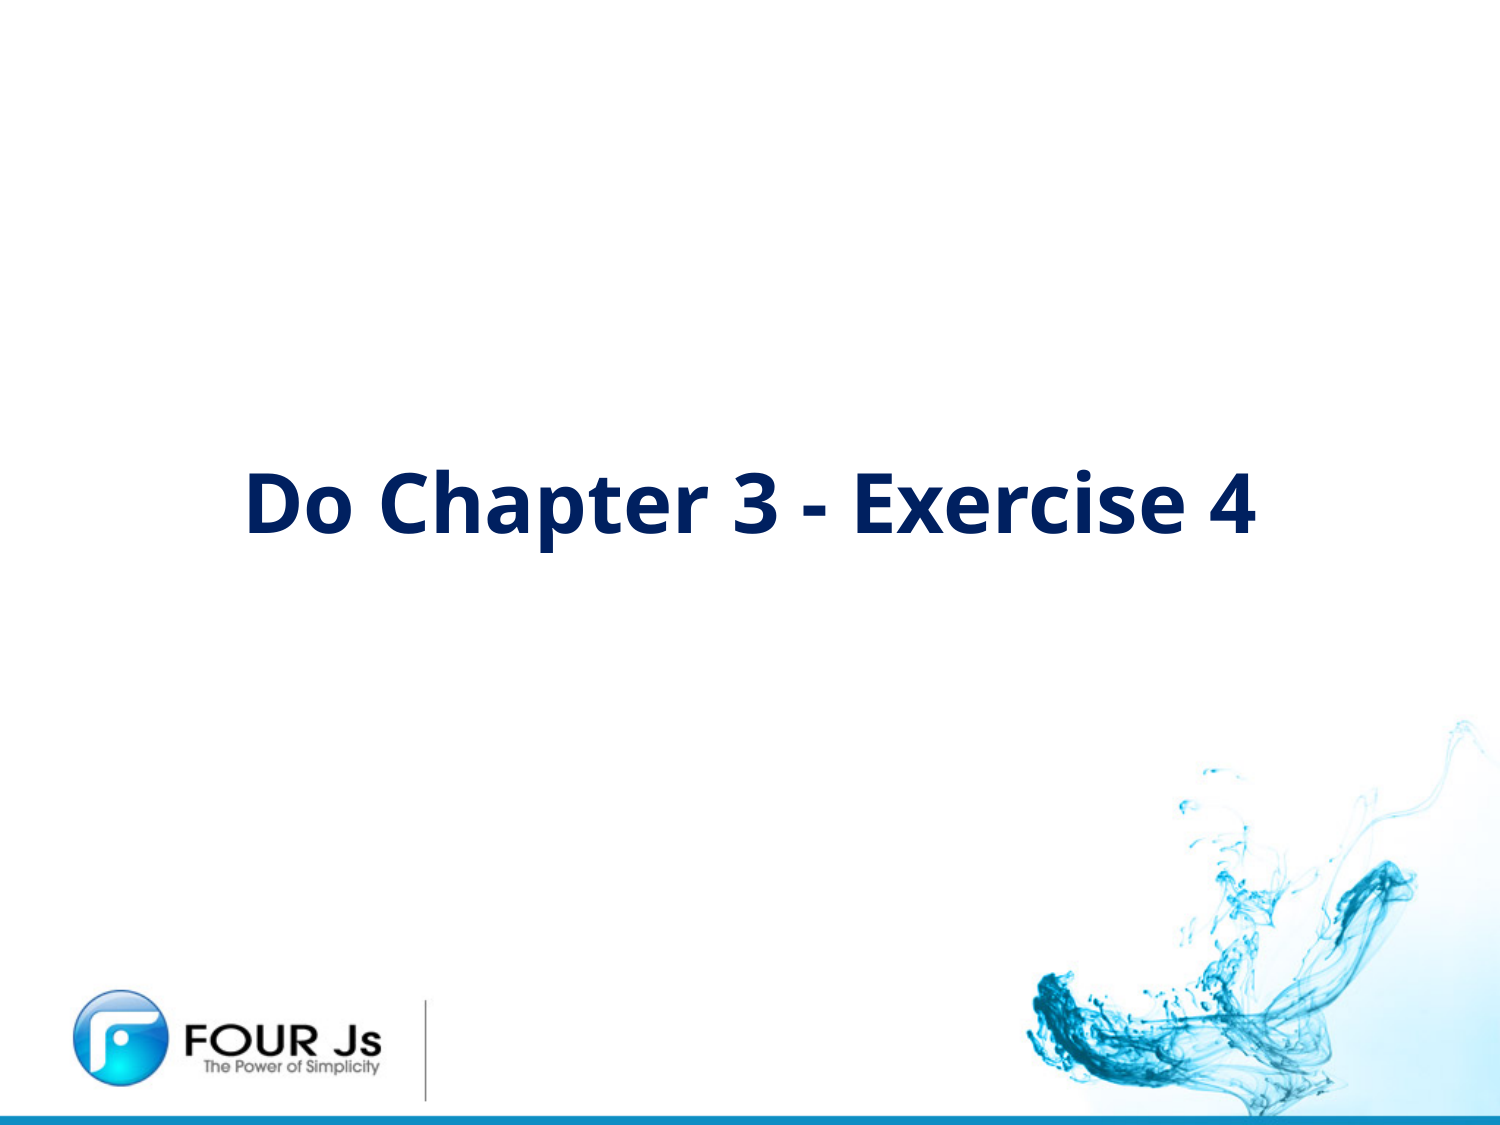

# Do Chapter 3 - Exercise 4